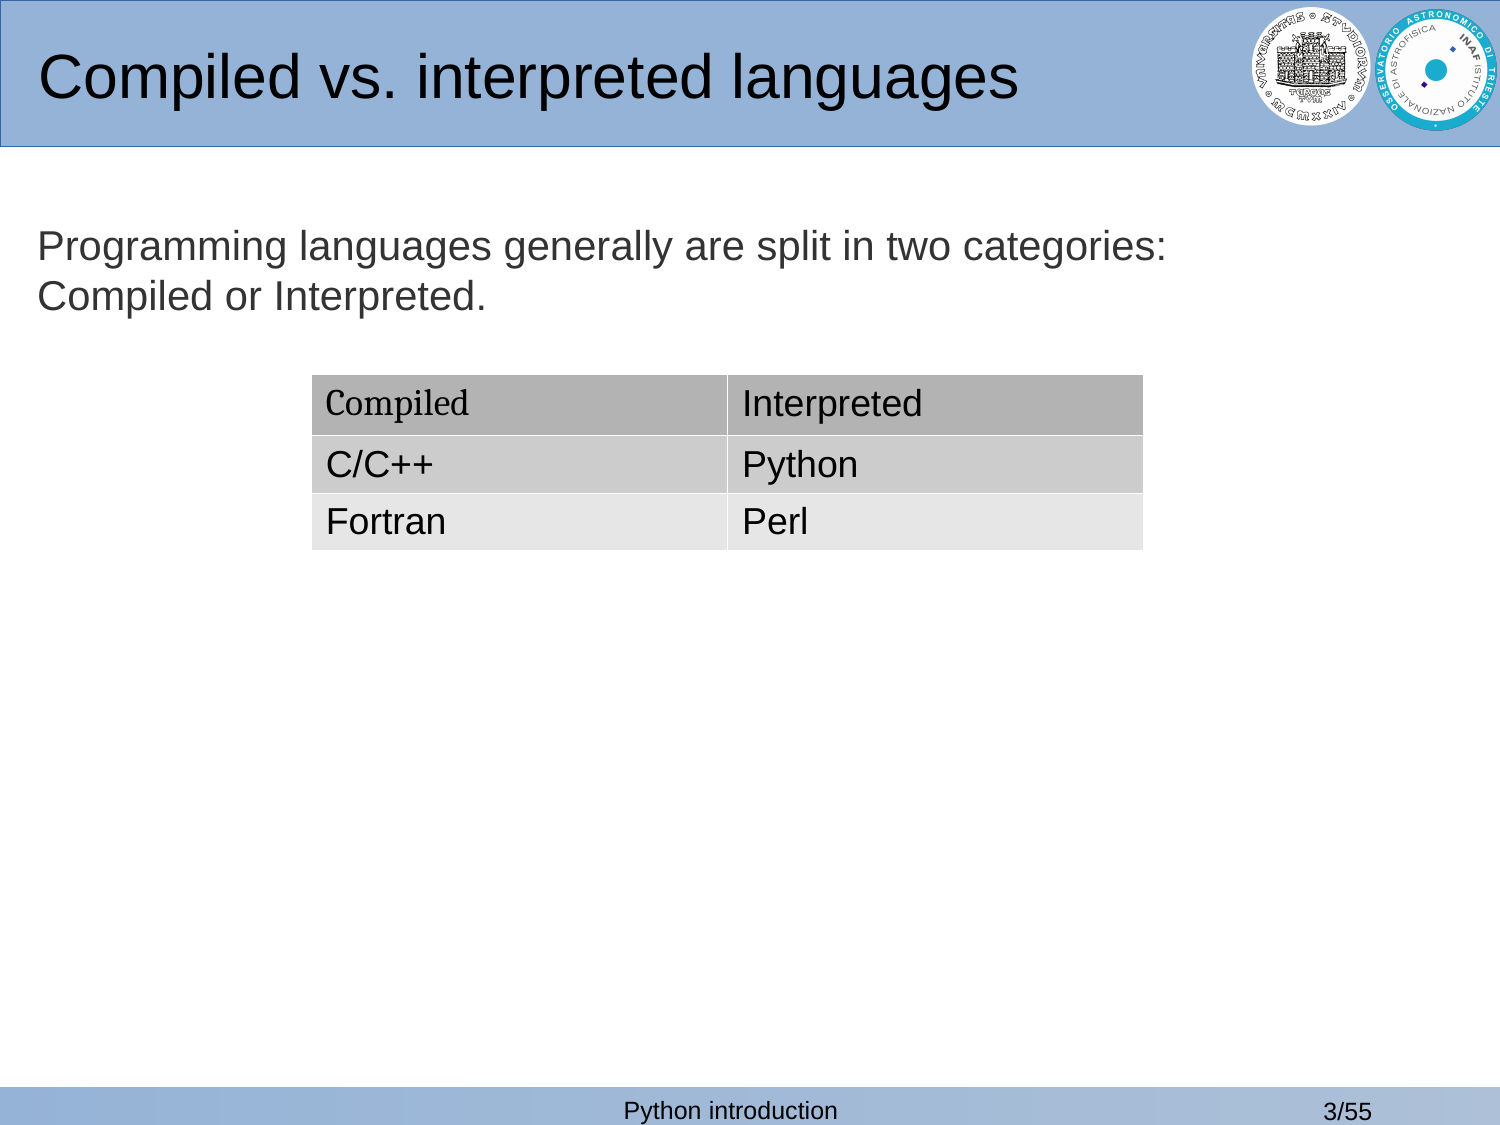

Compiled vs. interpreted languages
# Programming languages generally are split in two categories:
Compiled or Interpreted.
| Compiled | Interpreted |
| --- | --- |
| C/C++ | Python |
| Fortran | Perl |